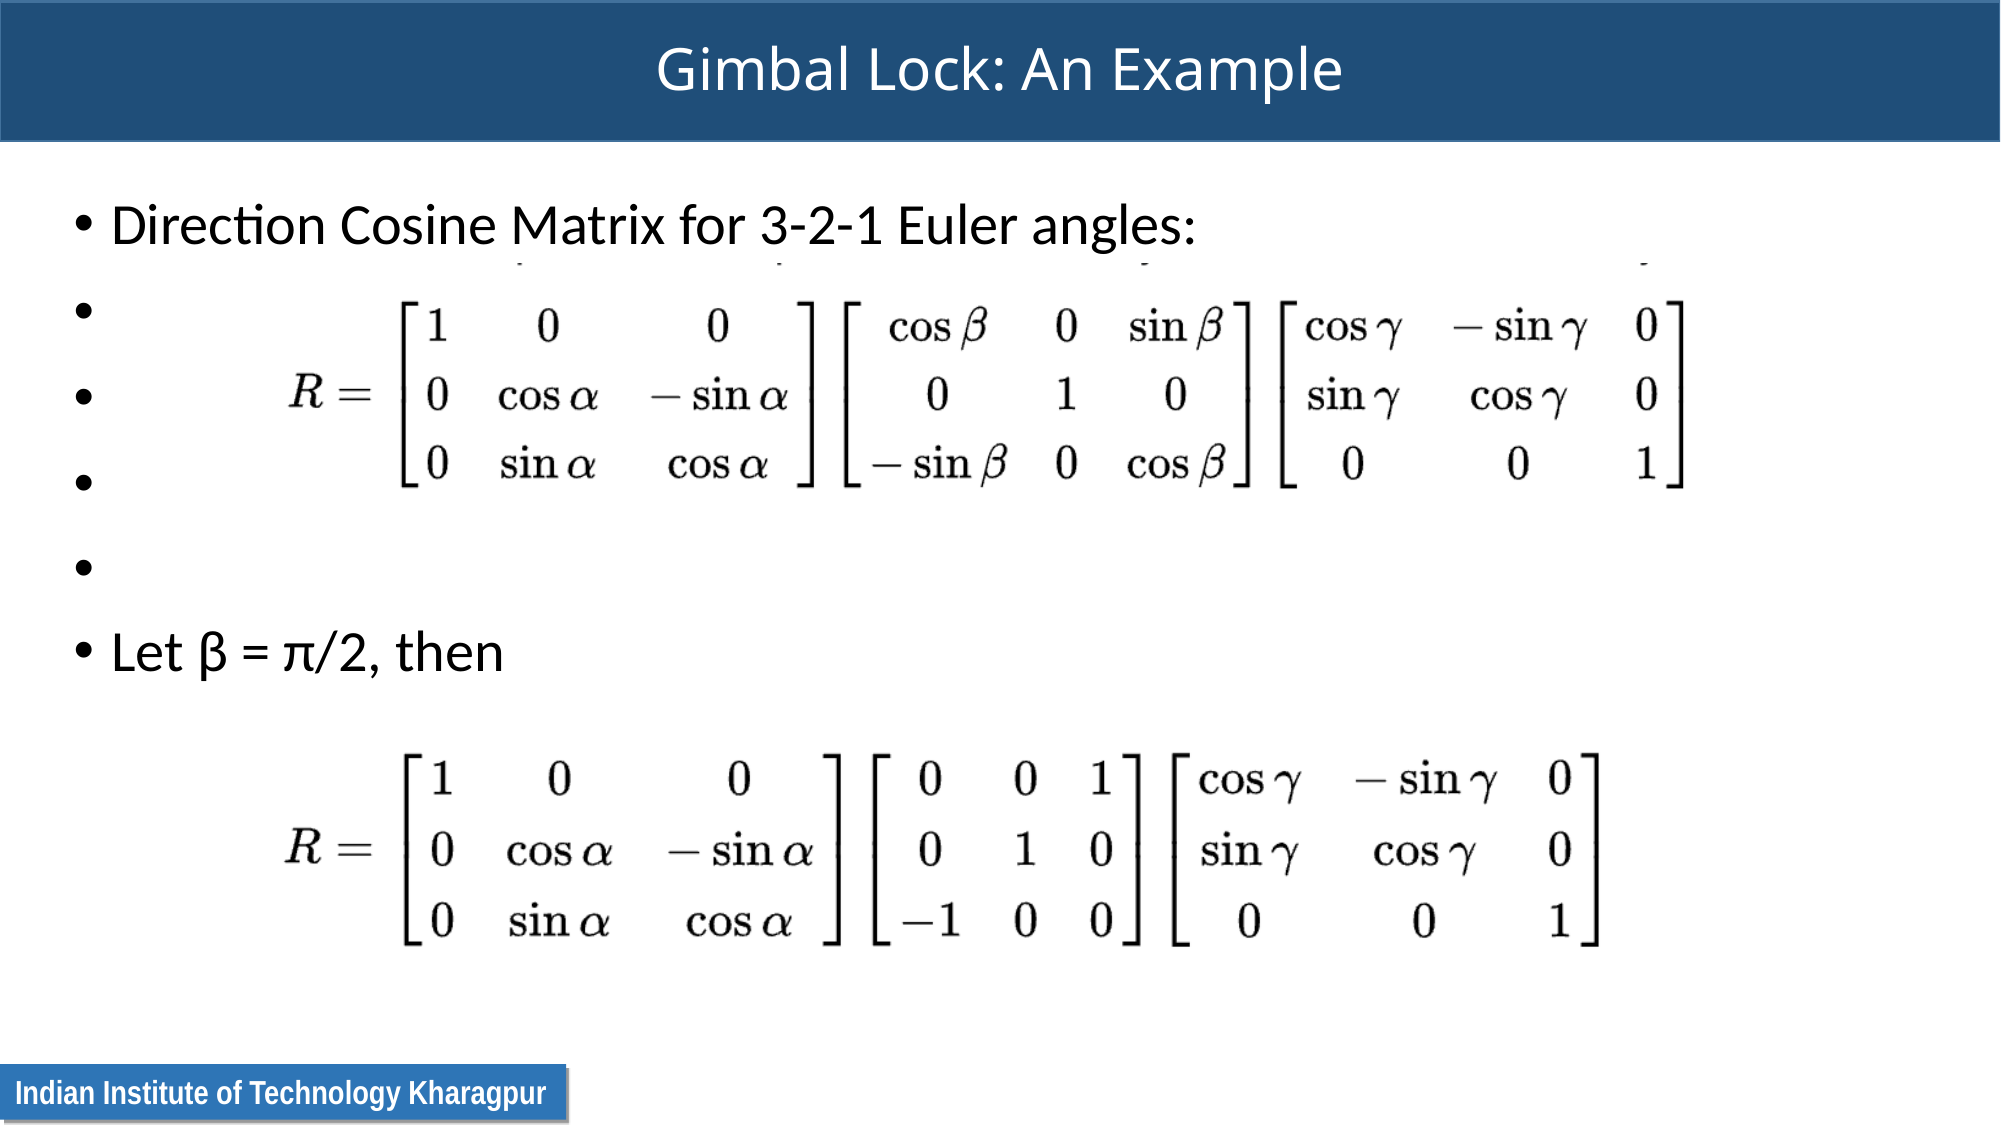

Gimbal Lock: An Example
# Direction Cosine Matrix for 3-2-1 Euler angles:
Let β = π/2, then